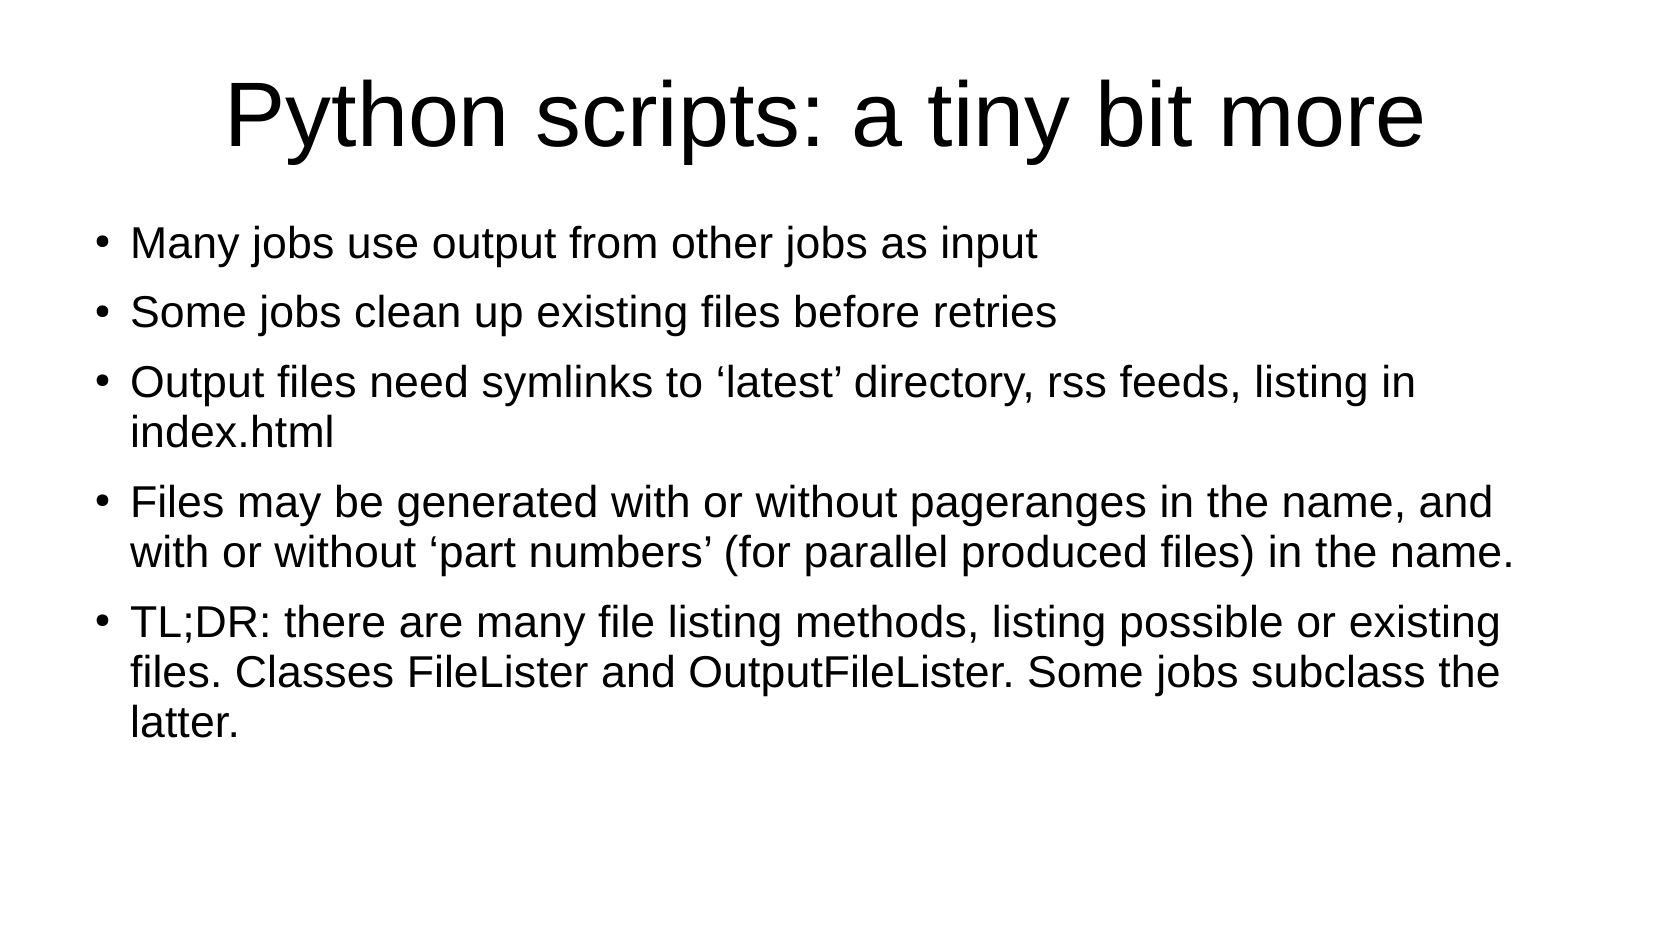

# Python scripts: a tiny bit more
Many jobs use output from other jobs as input
Some jobs clean up existing files before retries
Output files need symlinks to ‘latest’ directory, rss feeds, listing in index.html
Files may be generated with or without pageranges in the name, and with or without ‘part numbers’ (for parallel produced files) in the name.
TL;DR: there are many file listing methods, listing possible or existing files. Classes FileLister and OutputFileLister. Some jobs subclass the latter.